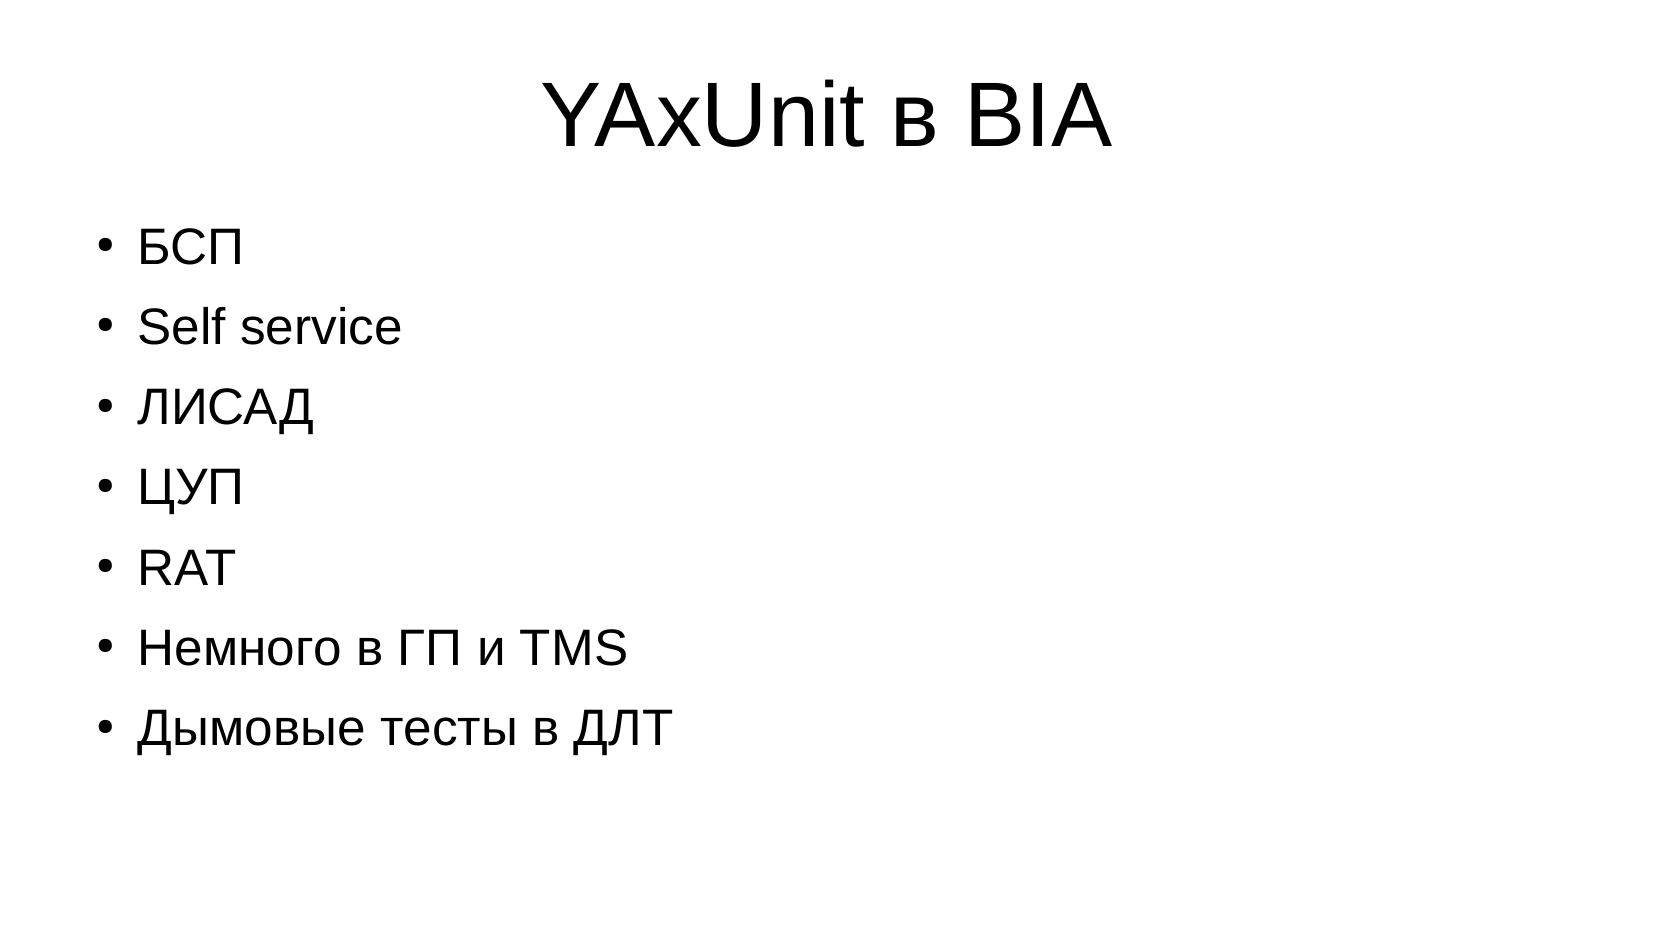

# YAxUnit в BIA
БСП
Self service
ЛИСАД
ЦУП
RAT
Немного в ГП и TMS
Дымовые тесты в ДЛТ